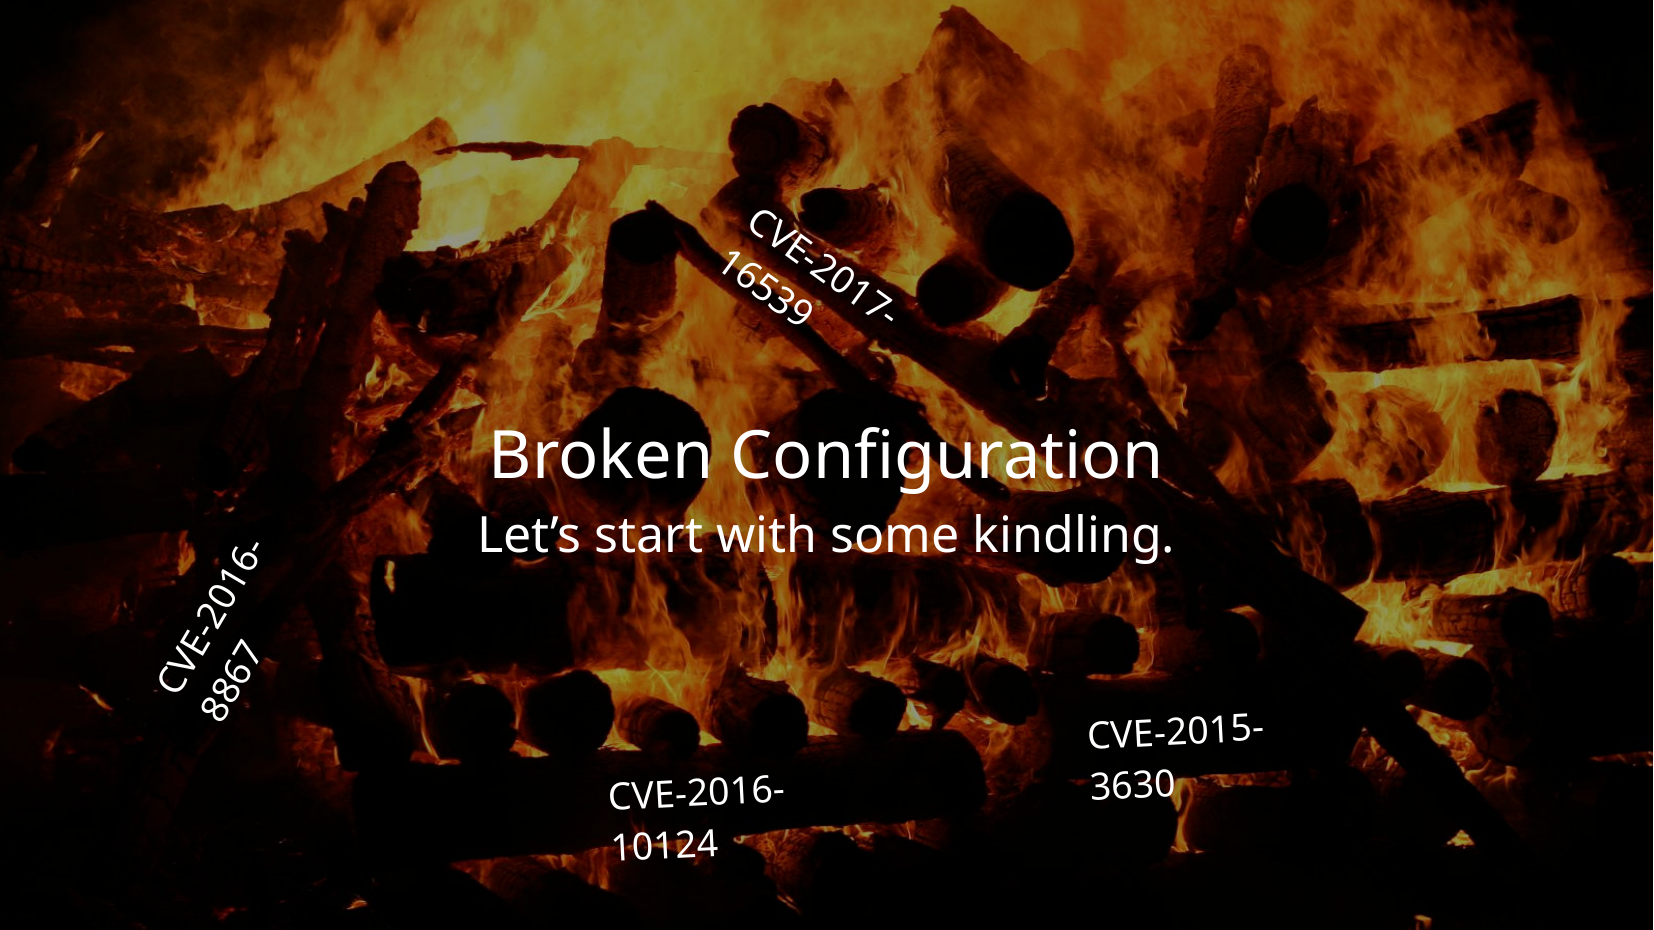

# Broken Configuration
Let’s start with some kindling.
CVE-2017-16539
CVE-2016-8867
CVE-2015-3630
CVE-2016-10124